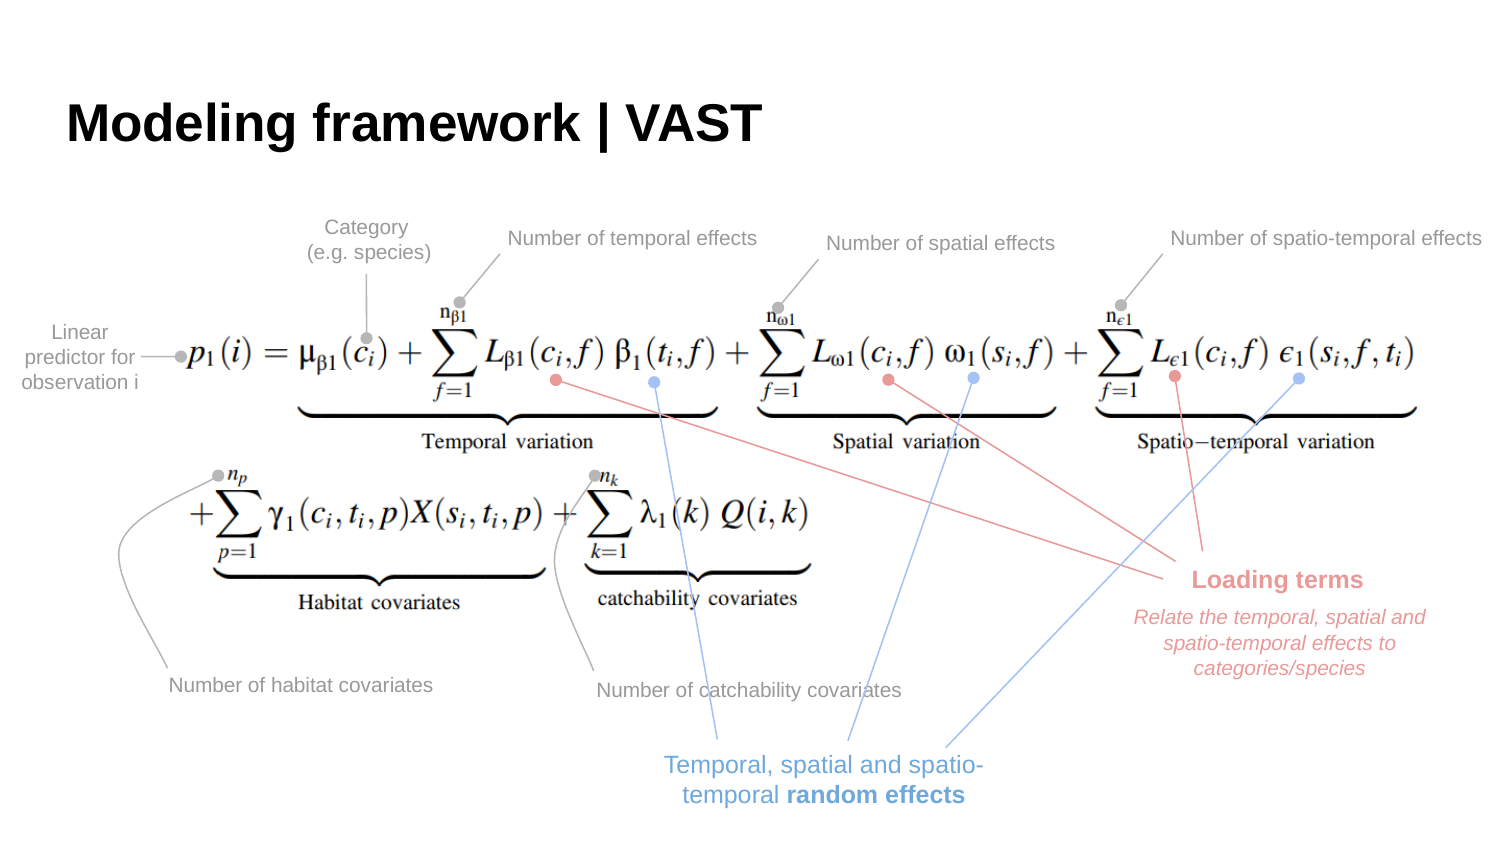

# Modeling framework | VAST
Category
 (e.g. species)
Number of temporal effects
Number of spatio-temporal effects
Number of spatial effects
Linear predictor for observation i
Loading terms
Relate the temporal, spatial and spatio-temporal effects to categories/species
Number of habitat covariates
Number of catchability covariates
Temporal, spatial and spatio-temporal random effects